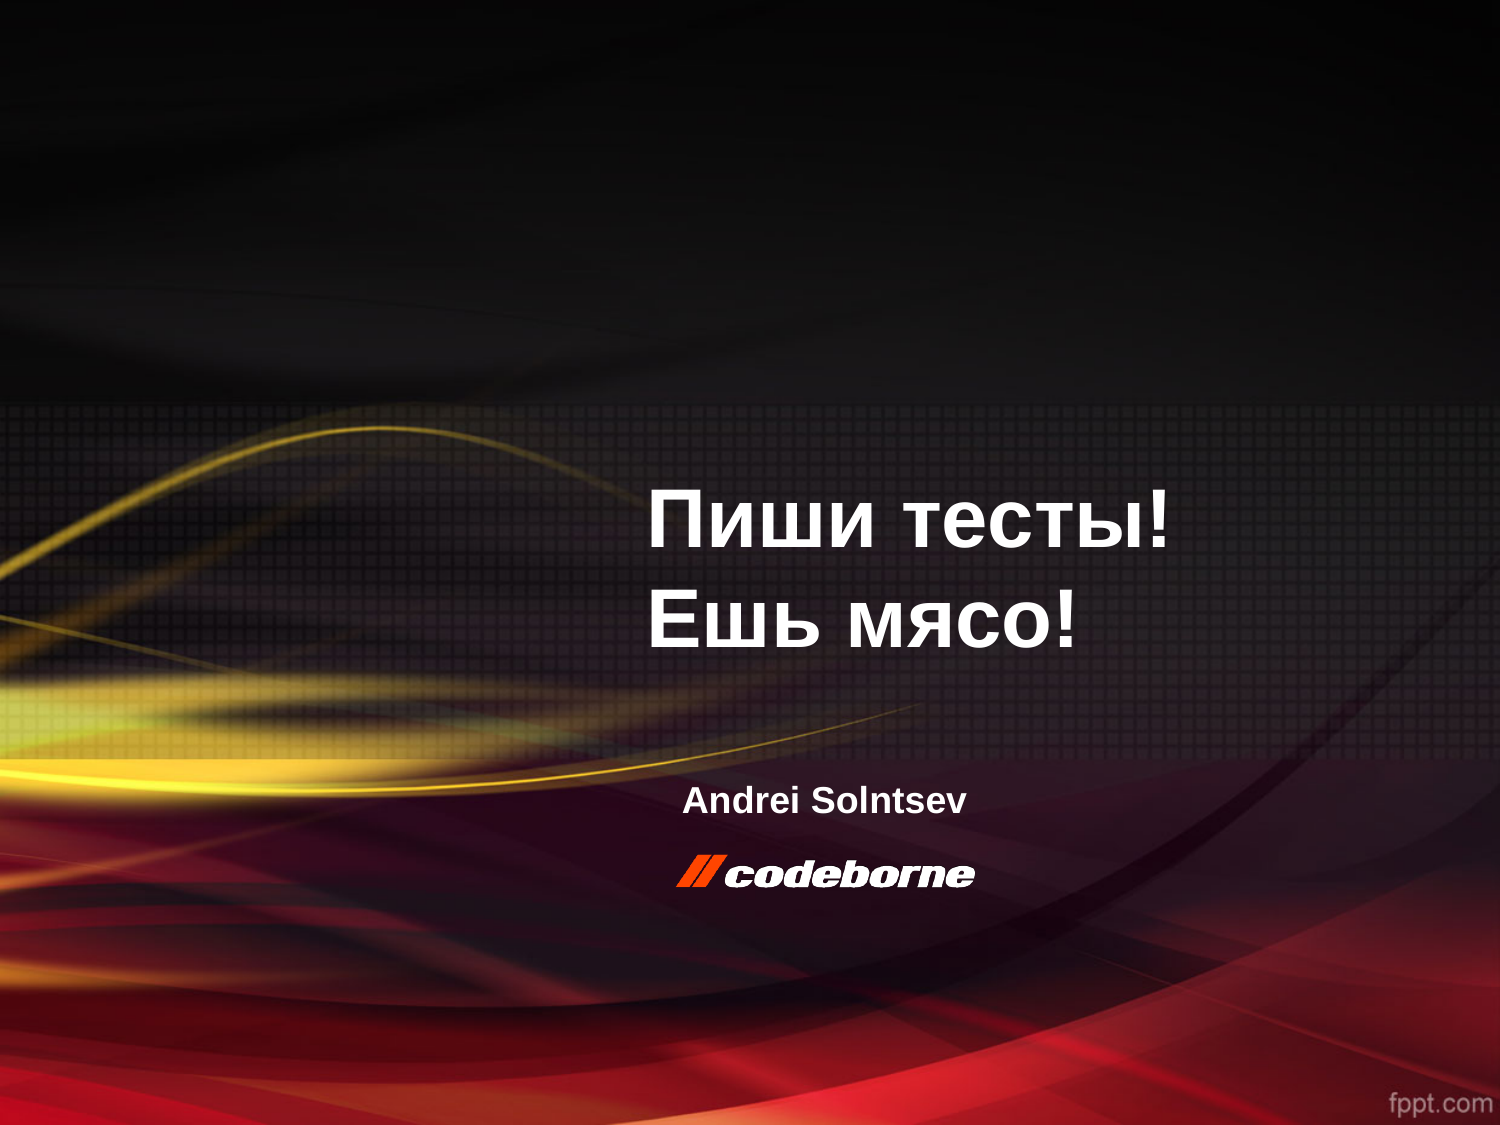

# Пиши тесты! Ешь мясо!
Andrei Solntsev